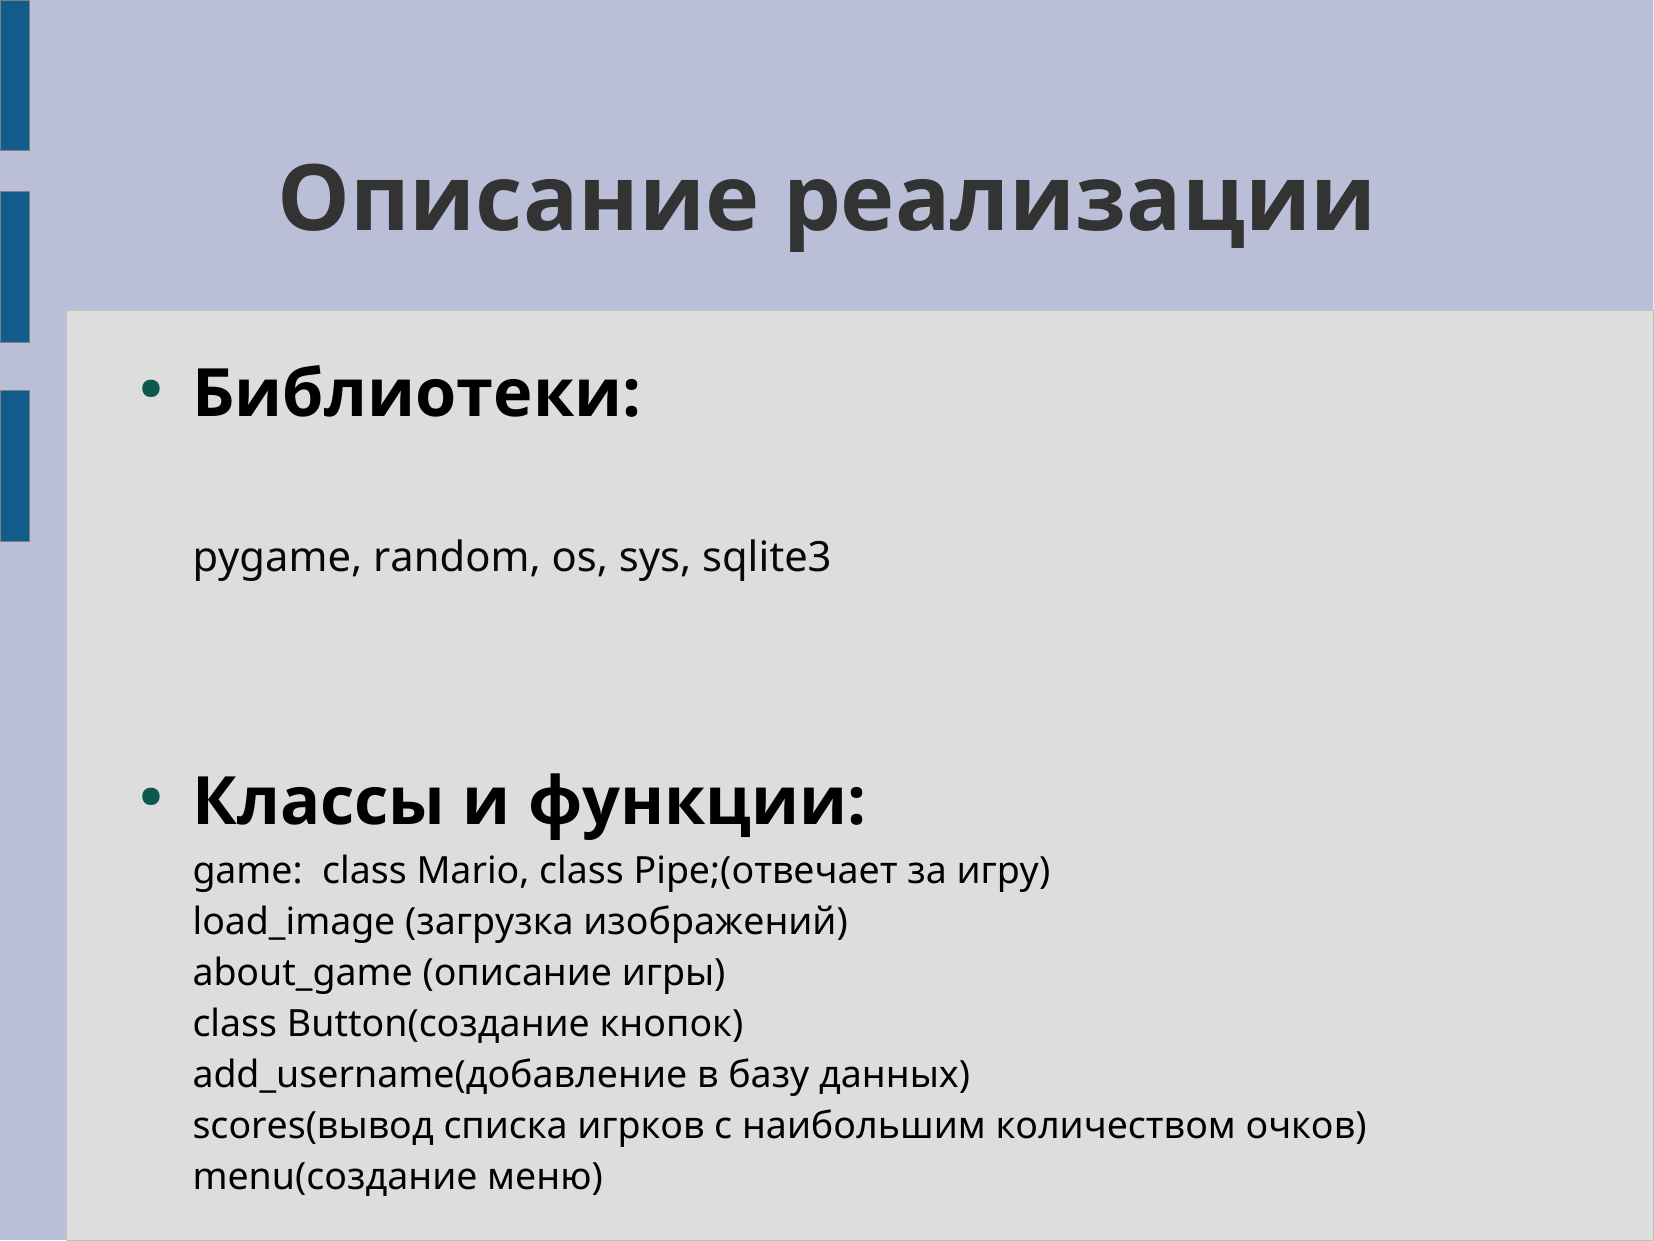

# Описание реализации
Библиотеки:
pygame, random, os, sys, sqlite3
Классы и функции:
game: class Mario, class Pipe;(отвечает за игру)
load_image (загрузка изображений)
about_game (описание игры)
class Button(создание кнопок)
add_username(добавление в базу данных)
scores(вывод списка игрков с наибольшим количеством очков)
menu(создание меню)